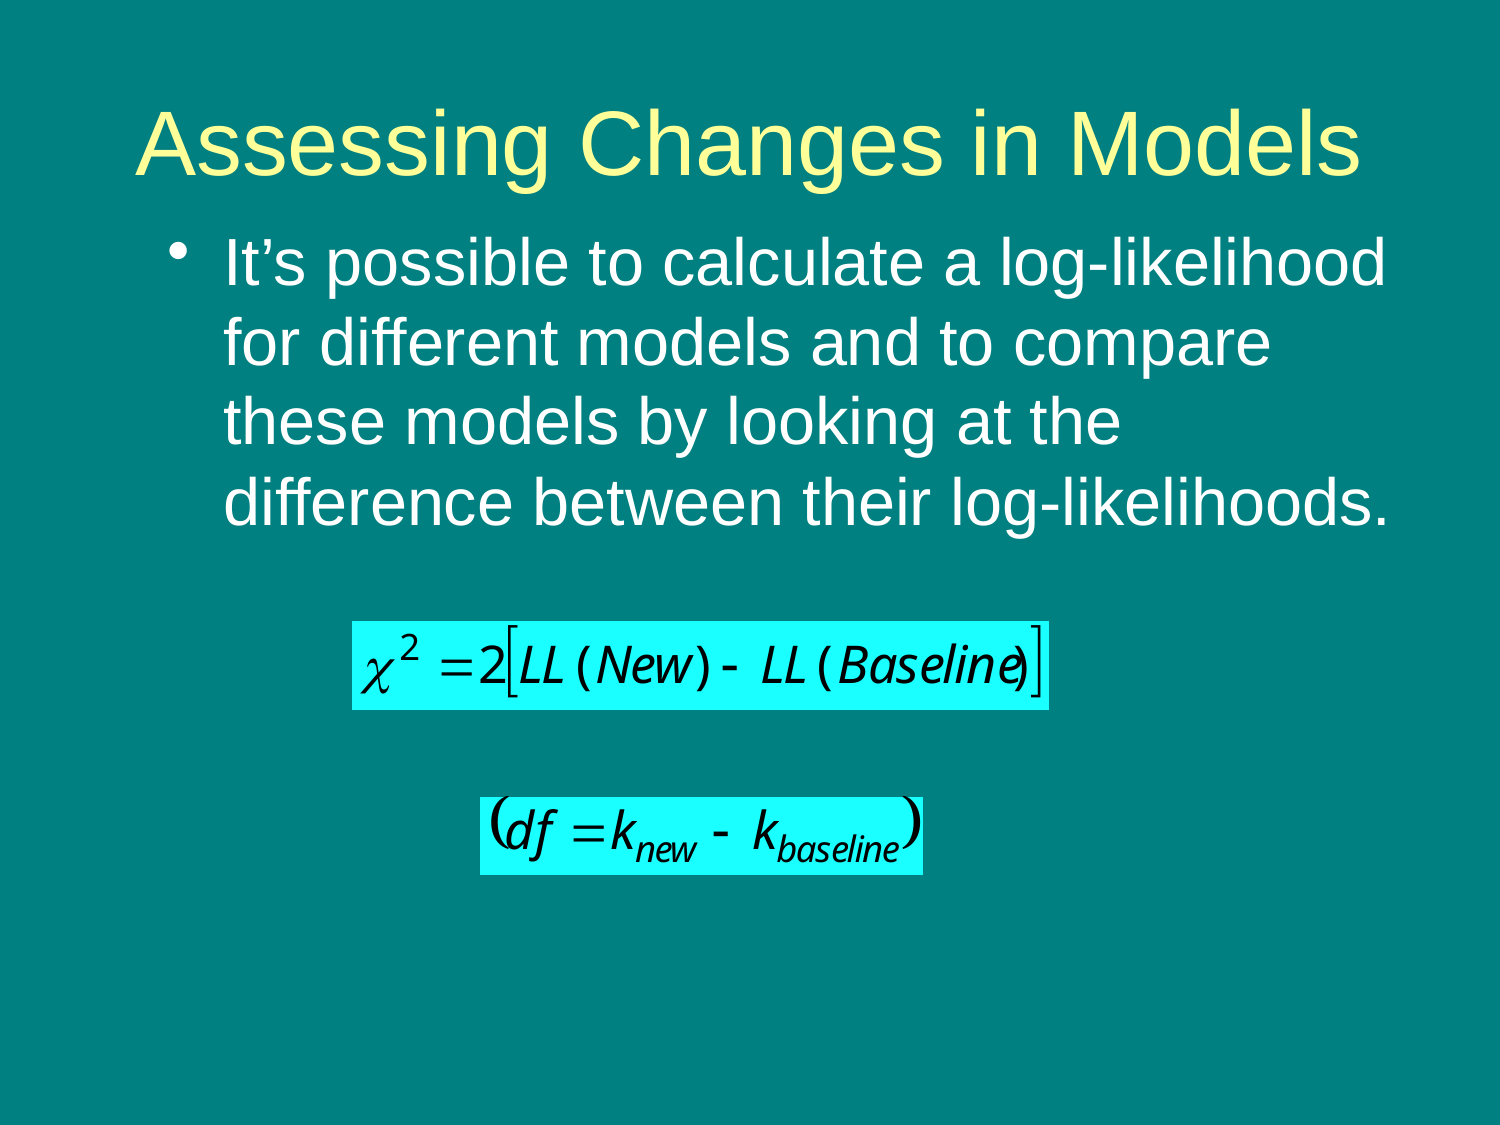

# Assessing Changes in Models
It’s possible to calculate a log-likelihood for different models and to compare these models by looking at the difference between their log-likelihoods.